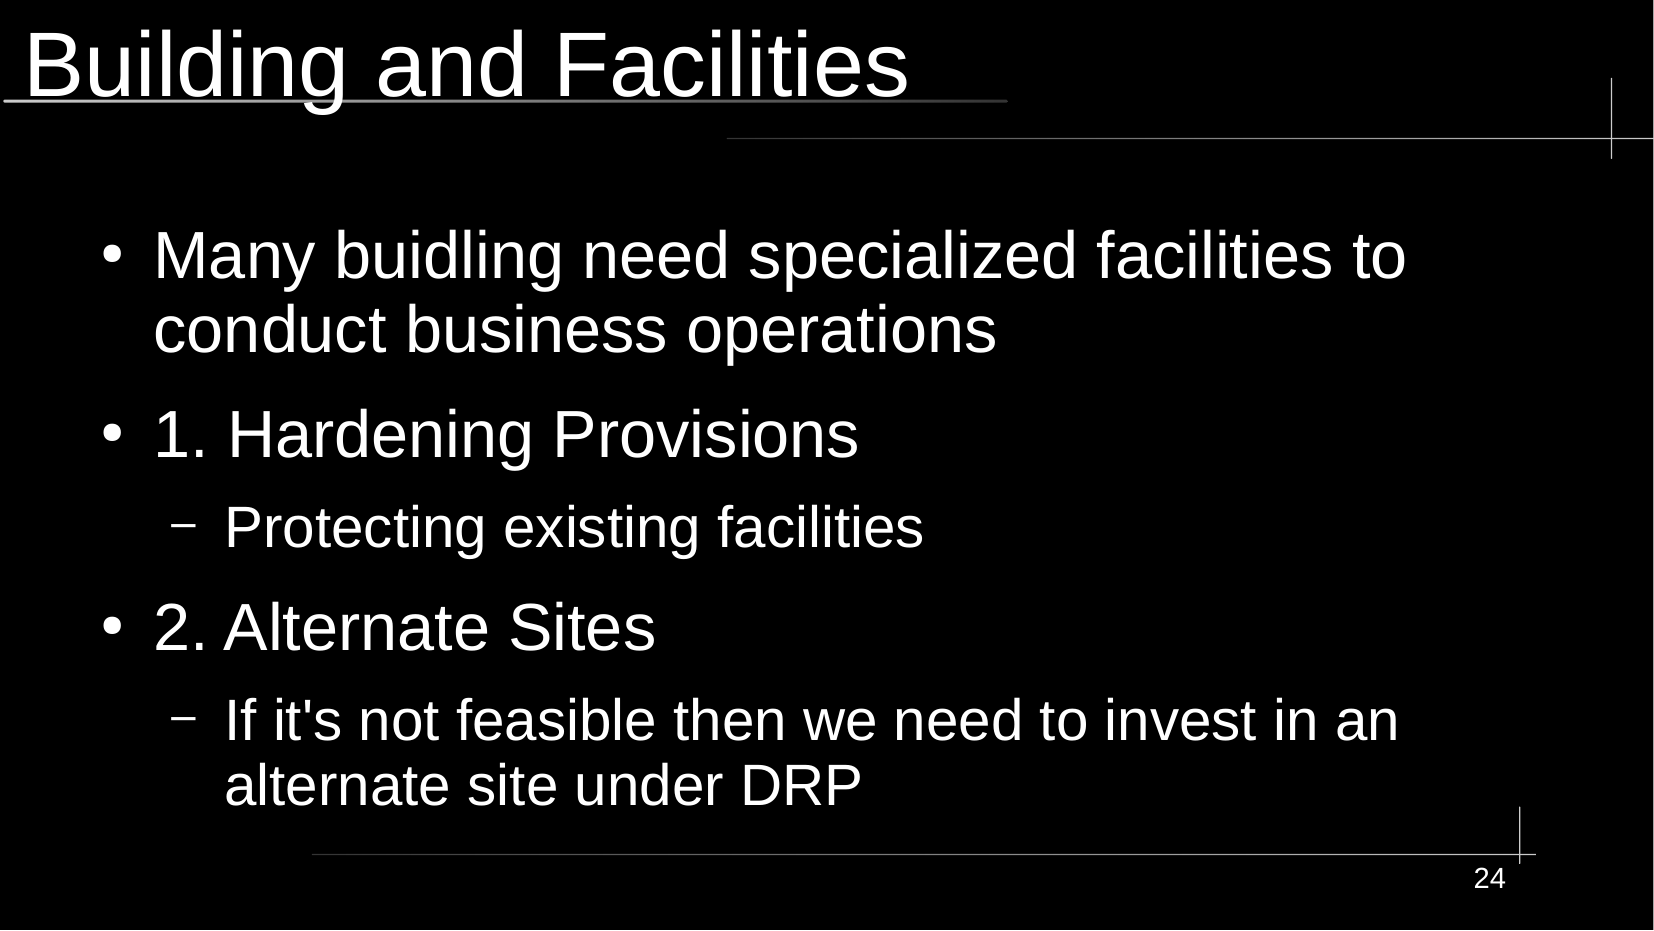

# Building and Facilities
Many buidling need specialized facilities to conduct business operations
1. Hardening Provisions
Protecting existing facilities
2. Alternate Sites
If it's not feasible then we need to invest in an alternate site under DRP
24